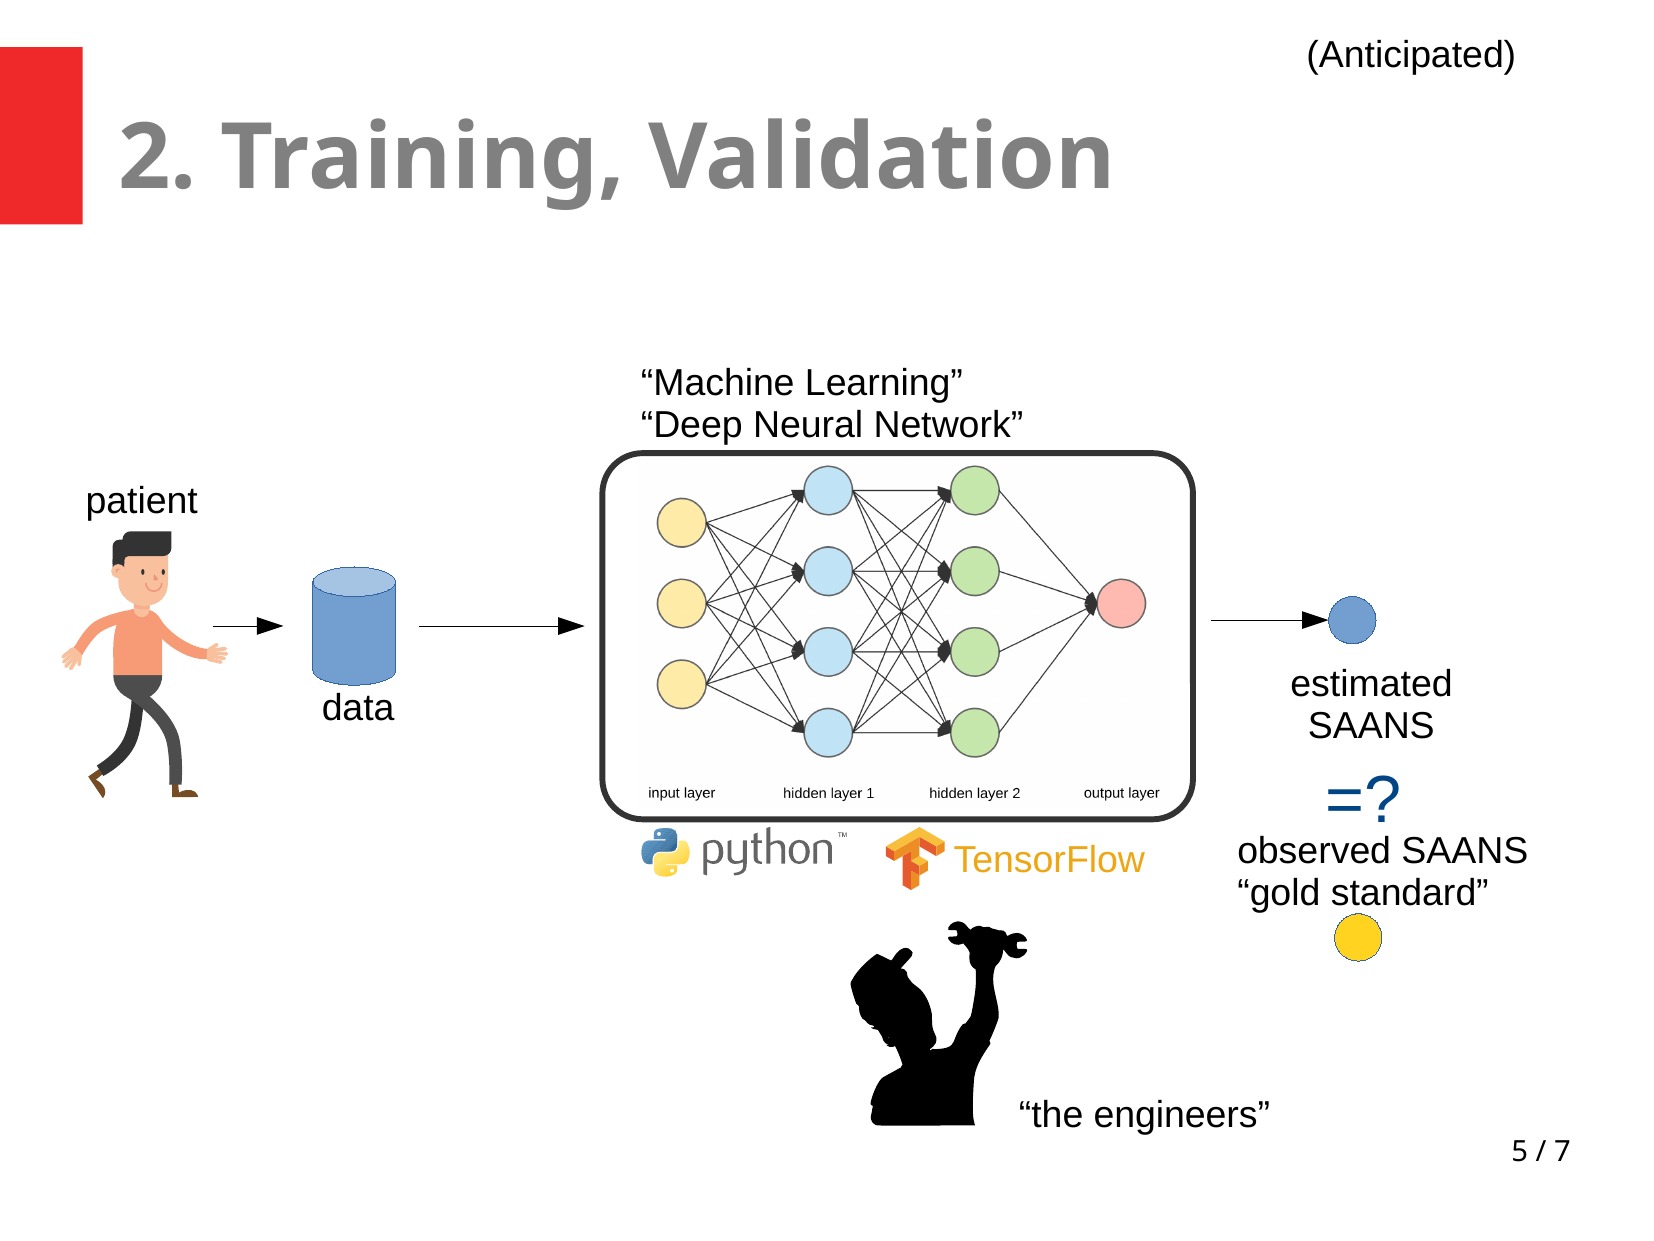

(Anticipated)
# 2. Training, Validation
“Machine Learning”
“Deep Neural Network”
patient
estimated
SAANS
data
=?
observed SAANS
“gold standard”
TensorFlow
“the engineers”
5